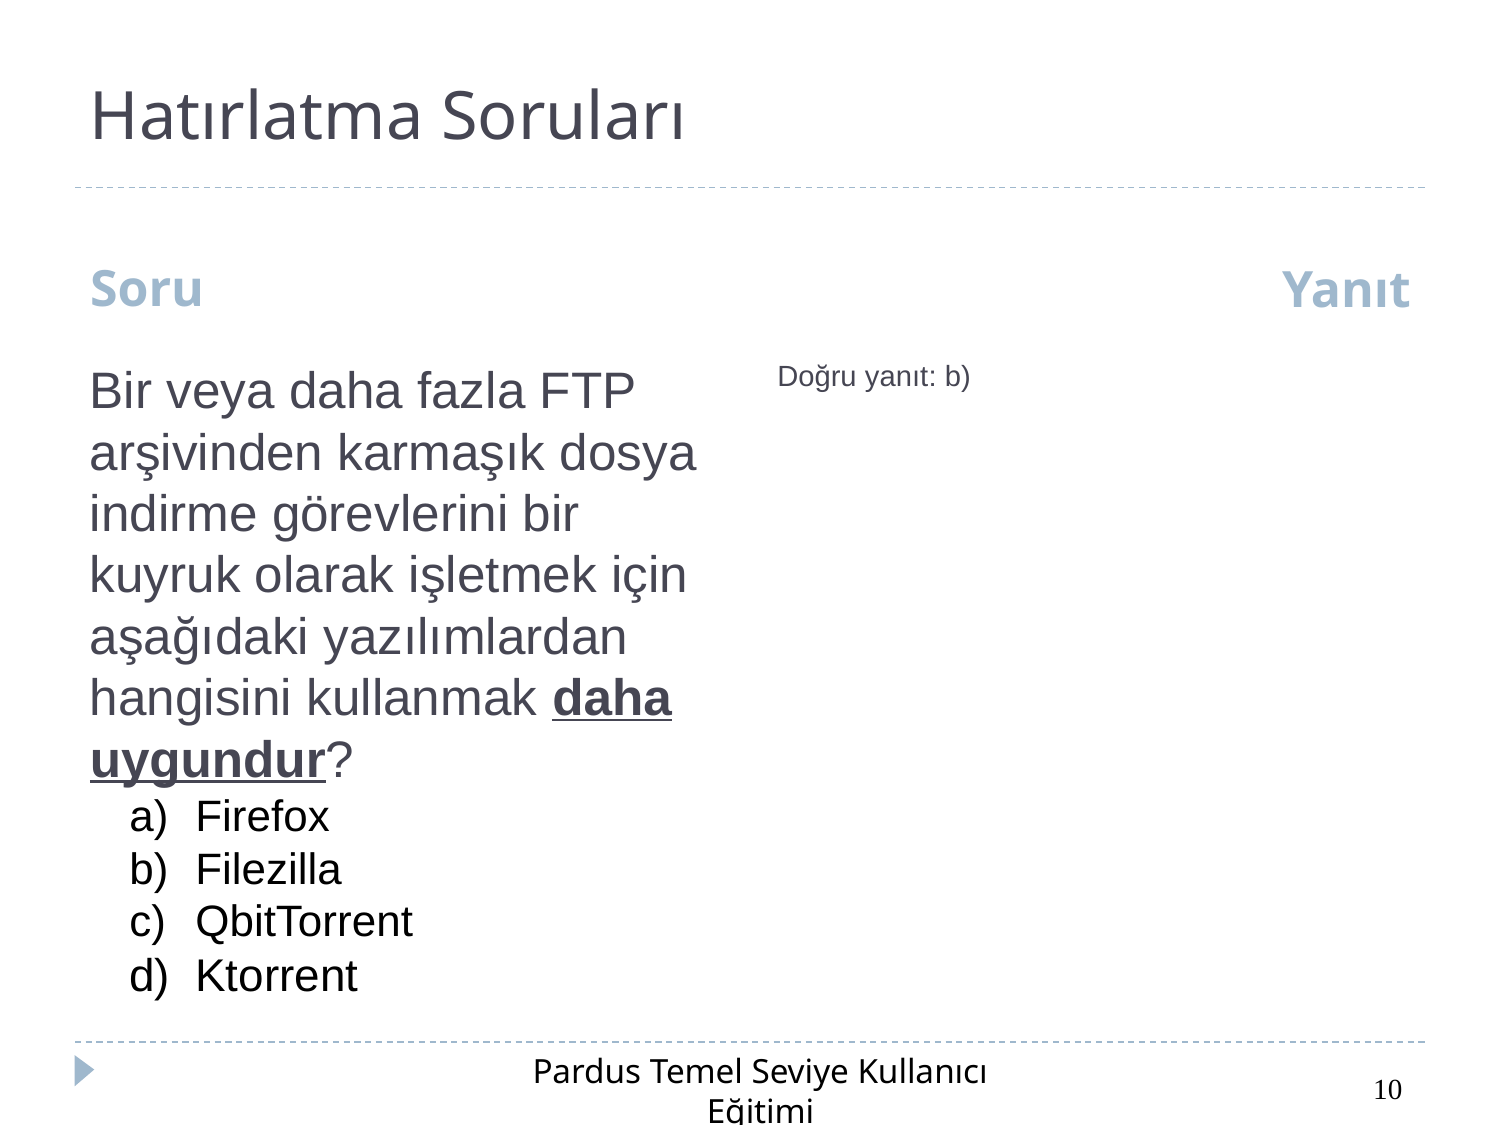

# Hatırlatma Soruları
Soru
Yanıt
Bir veya daha fazla FTP arşivinden karmaşık dosya indirme görevlerini bir kuyruk olarak işletmek için aşağıdaki yazılımlardan hangisini kullanmak daha uygundur?
Firefox
Filezilla
QbitTorrent
Ktorrent
Doğru yanıt: b)